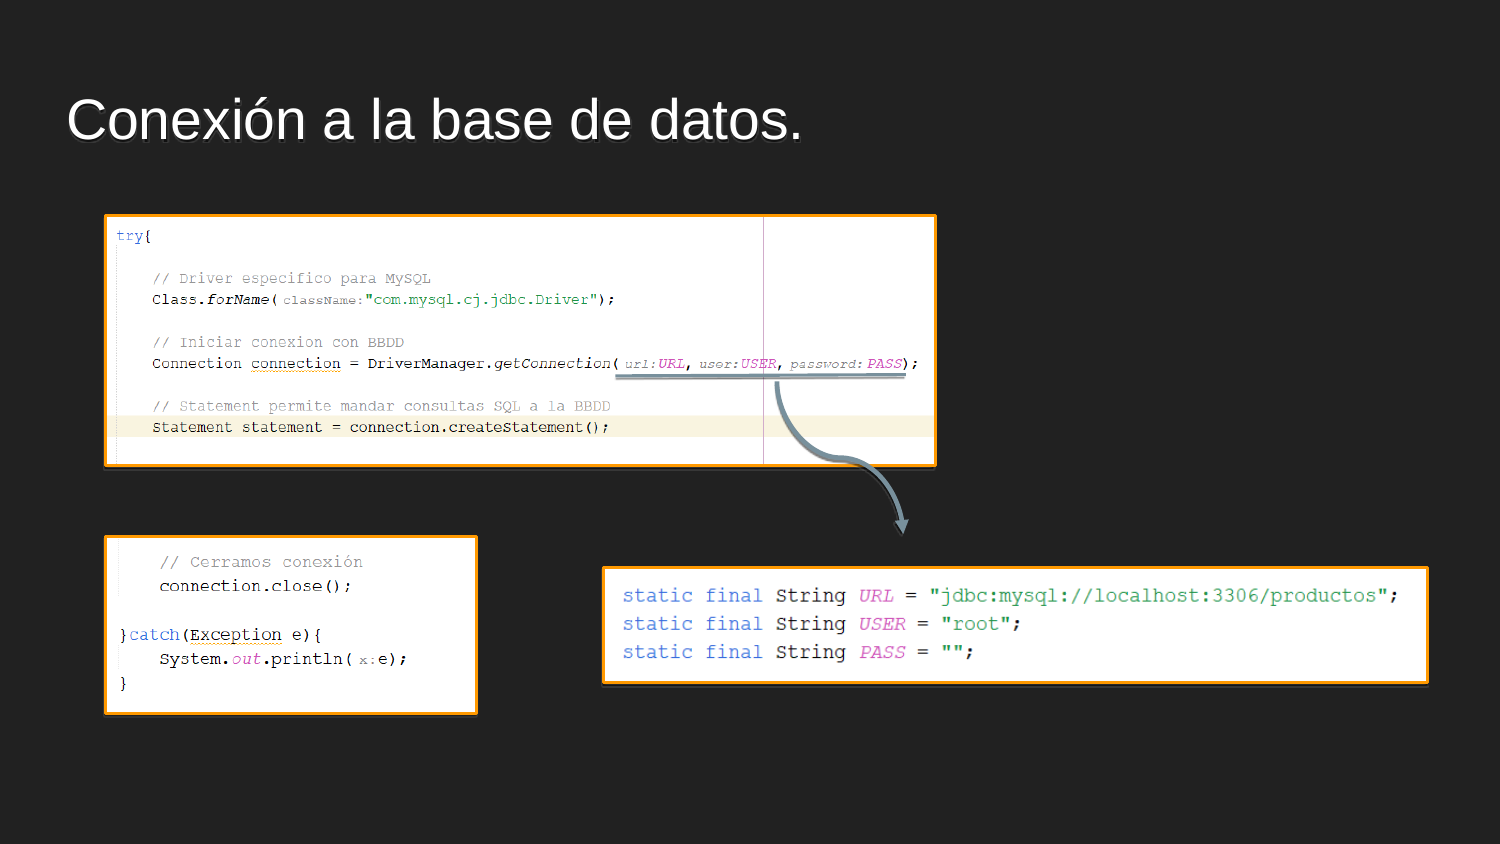

# Conexión a la base de datos.